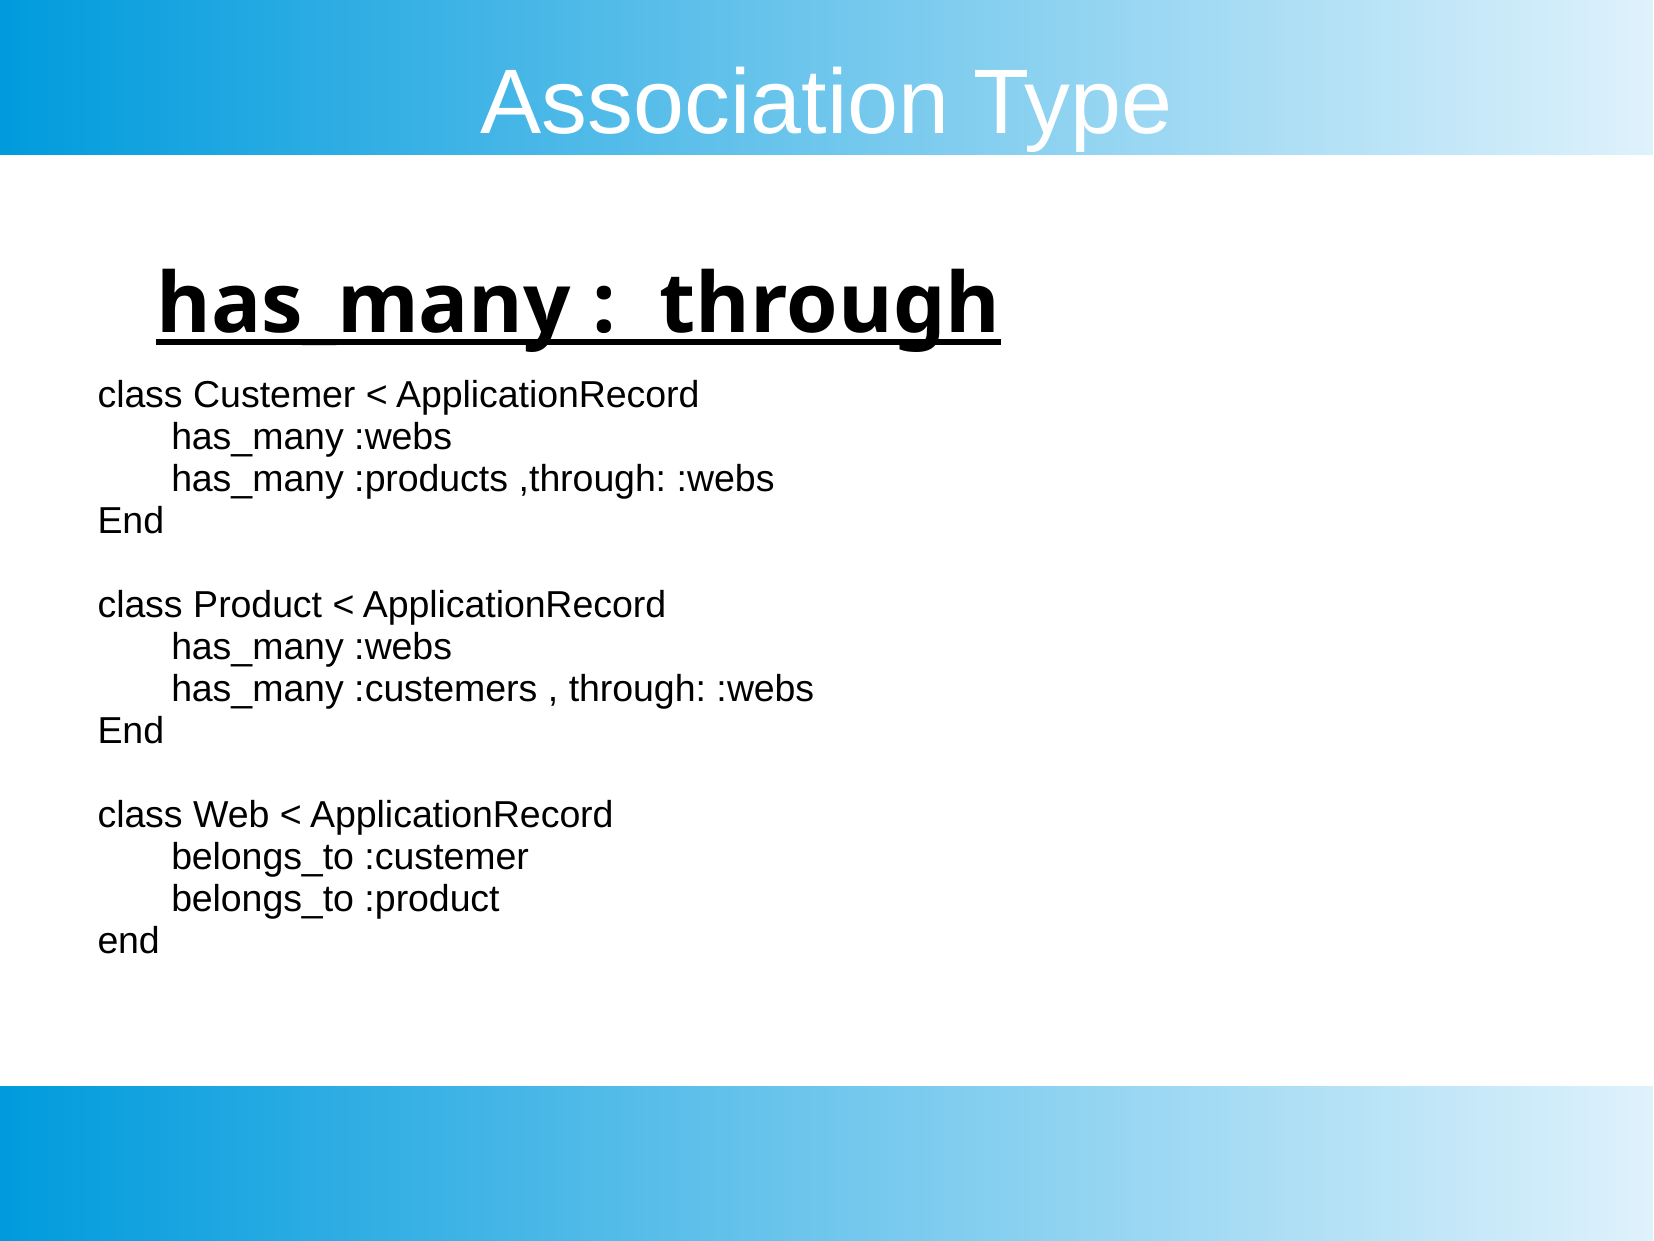

# Association Type
has_many : through
class Custemer < ApplicationRecord
	has_many :webs
	has_many :products ,through: :webs
End
class Product < ApplicationRecord
	has_many :webs
	has_many :custemers , through: :webs
End
class Web < ApplicationRecord
	belongs_to :custemer
	belongs_to :product
end